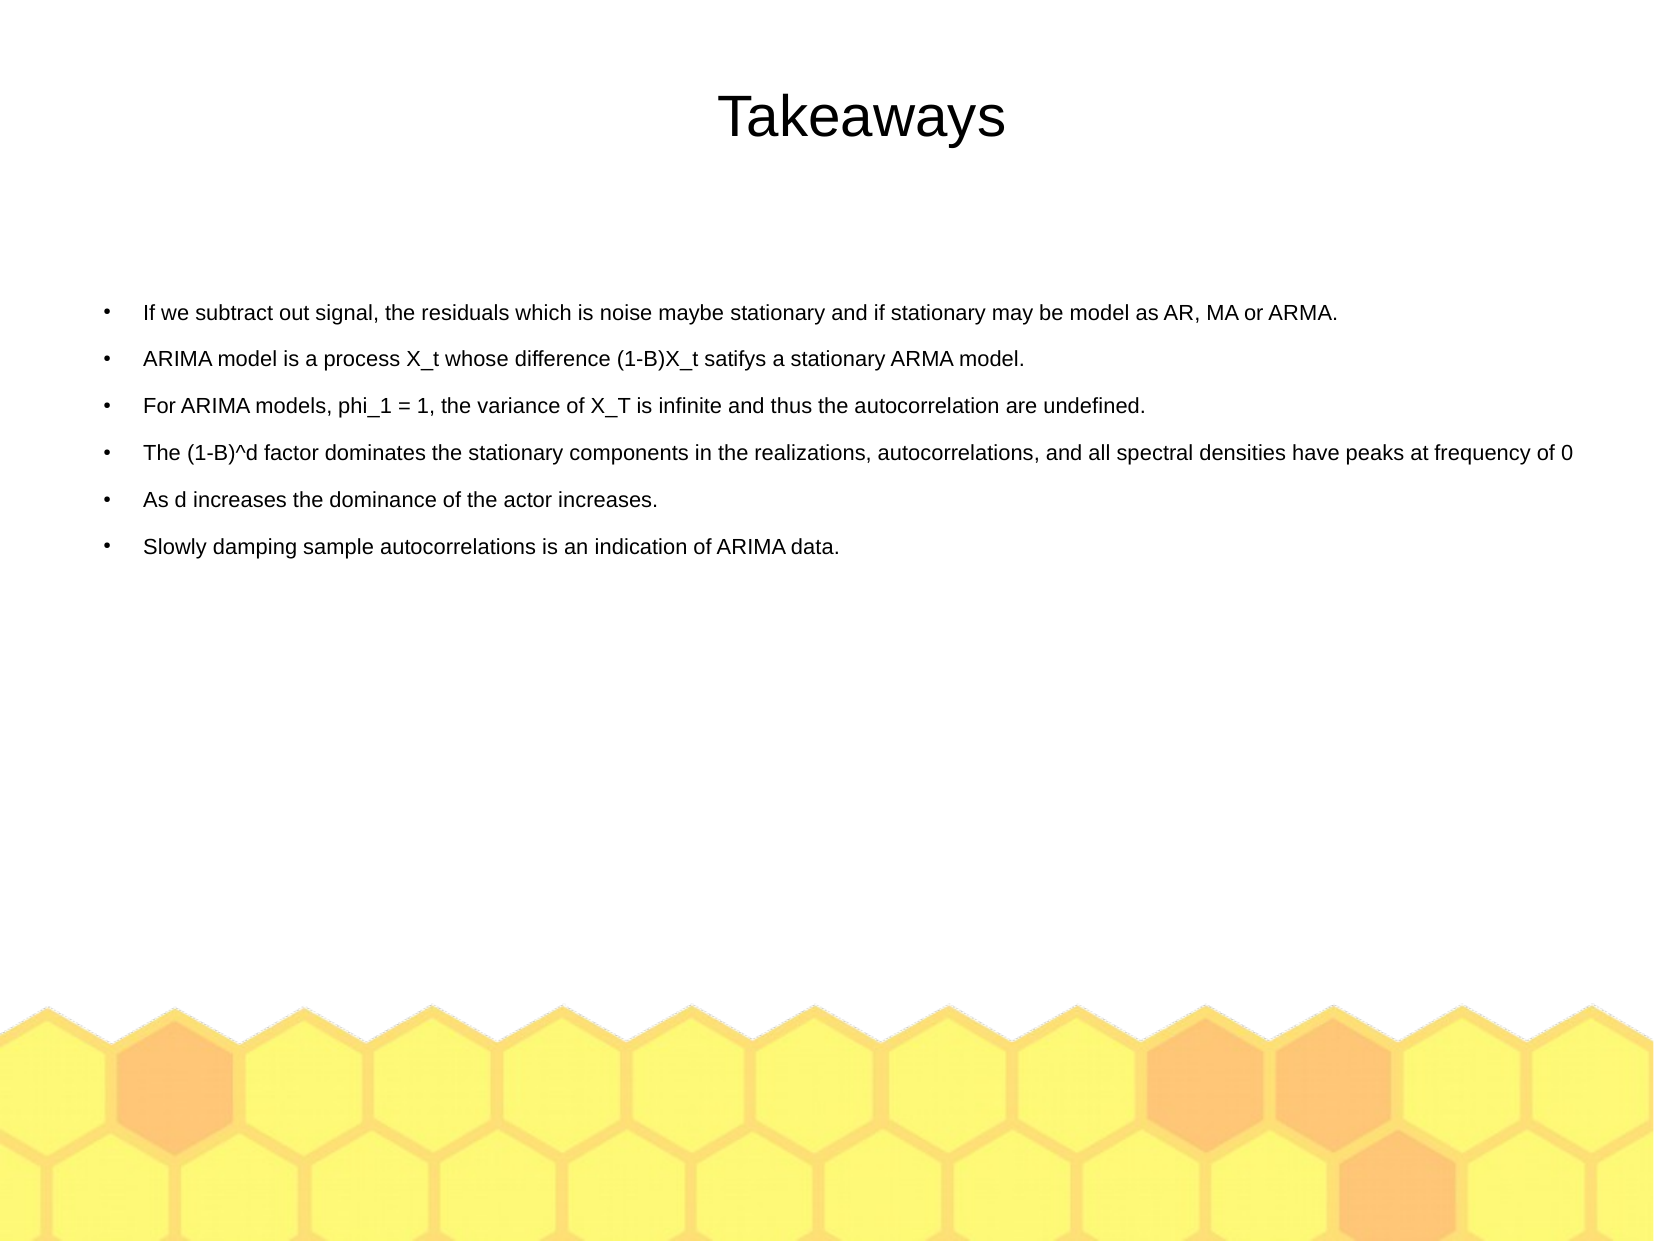

# Takeaways
If we subtract out signal, the residuals which is noise maybe stationary and if stationary may be model as AR, MA or ARMA.
ARIMA model is a process X_t whose difference (1-B)X_t satifys a stationary ARMA model.
For ARIMA models, phi_1 = 1, the variance of X_T is infinite and thus the autocorrelation are undefined.
The (1-B)^d factor dominates the stationary components in the realizations, autocorrelations, and all spectral densities have peaks at frequency of 0
As d increases the dominance of the actor increases.
Slowly damping sample autocorrelations is an indication of ARIMA data.